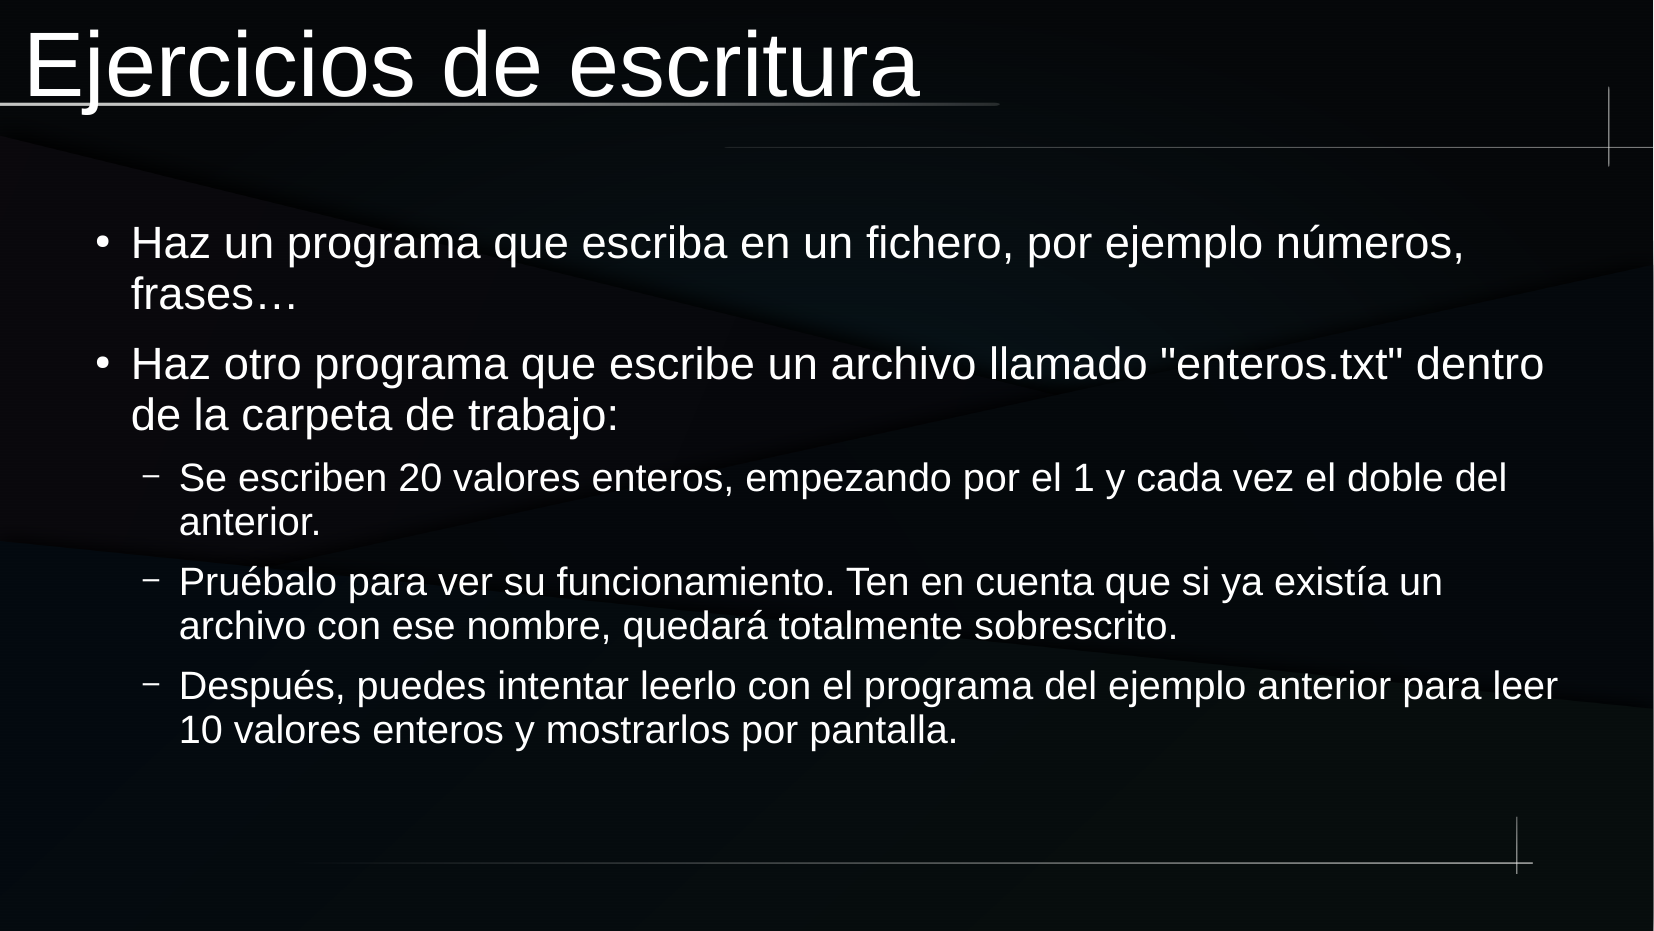

# Ejercicios de escritura
Haz un programa que escriba en un fichero, por ejemplo números, frases…
Haz otro programa que escribe un archivo llamado "enteros.txt" dentro de la carpeta de trabajo:
Se escriben 20 valores enteros, empezando por el 1 y cada vez el doble del anterior.
Pruébalo para ver su funcionamiento. Ten en cuenta que si ya existía un archivo con ese nombre, quedará totalmente sobrescrito.
Después, puedes intentar leerlo con el programa del ejemplo anterior para leer 10 valores enteros y mostrarlos por pantalla.